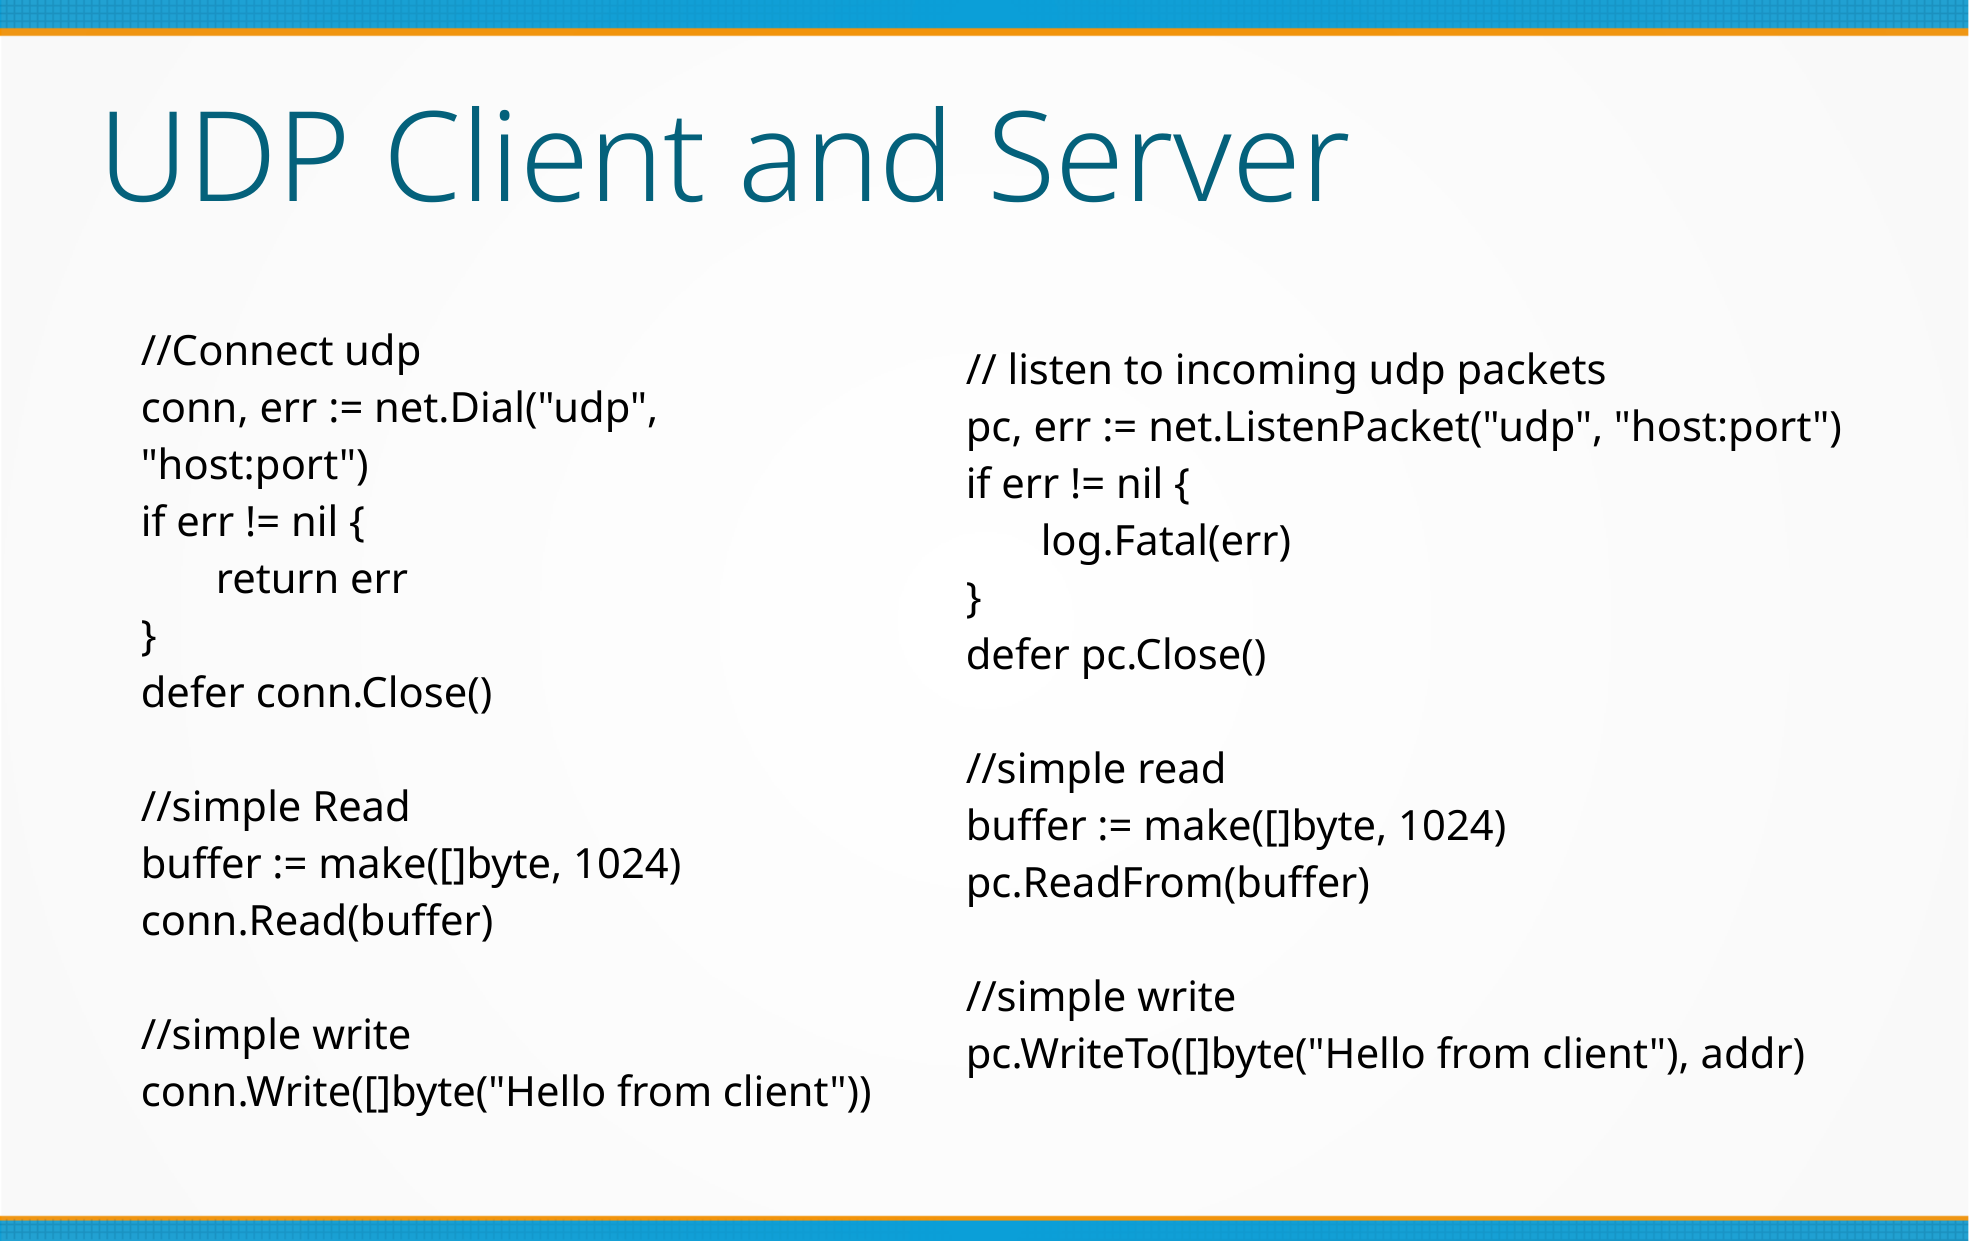

# UDP Client and Server
// listen to incoming udp packets
pc, err := net.ListenPacket("udp", "host:port")
if err != nil {
	log.Fatal(err)
}
defer pc.Close()
//simple read
buffer := make([]byte, 1024)
pc.ReadFrom(buffer)
//simple write
pc.WriteTo([]byte("Hello from client"), addr)
//Connect udp
conn, err := net.Dial("udp", "host:port")
if err != nil {
	return err
}
defer conn.Close()
//simple Read
buffer := make([]byte, 1024)
conn.Read(buffer)
//simple write
conn.Write([]byte("Hello from client"))